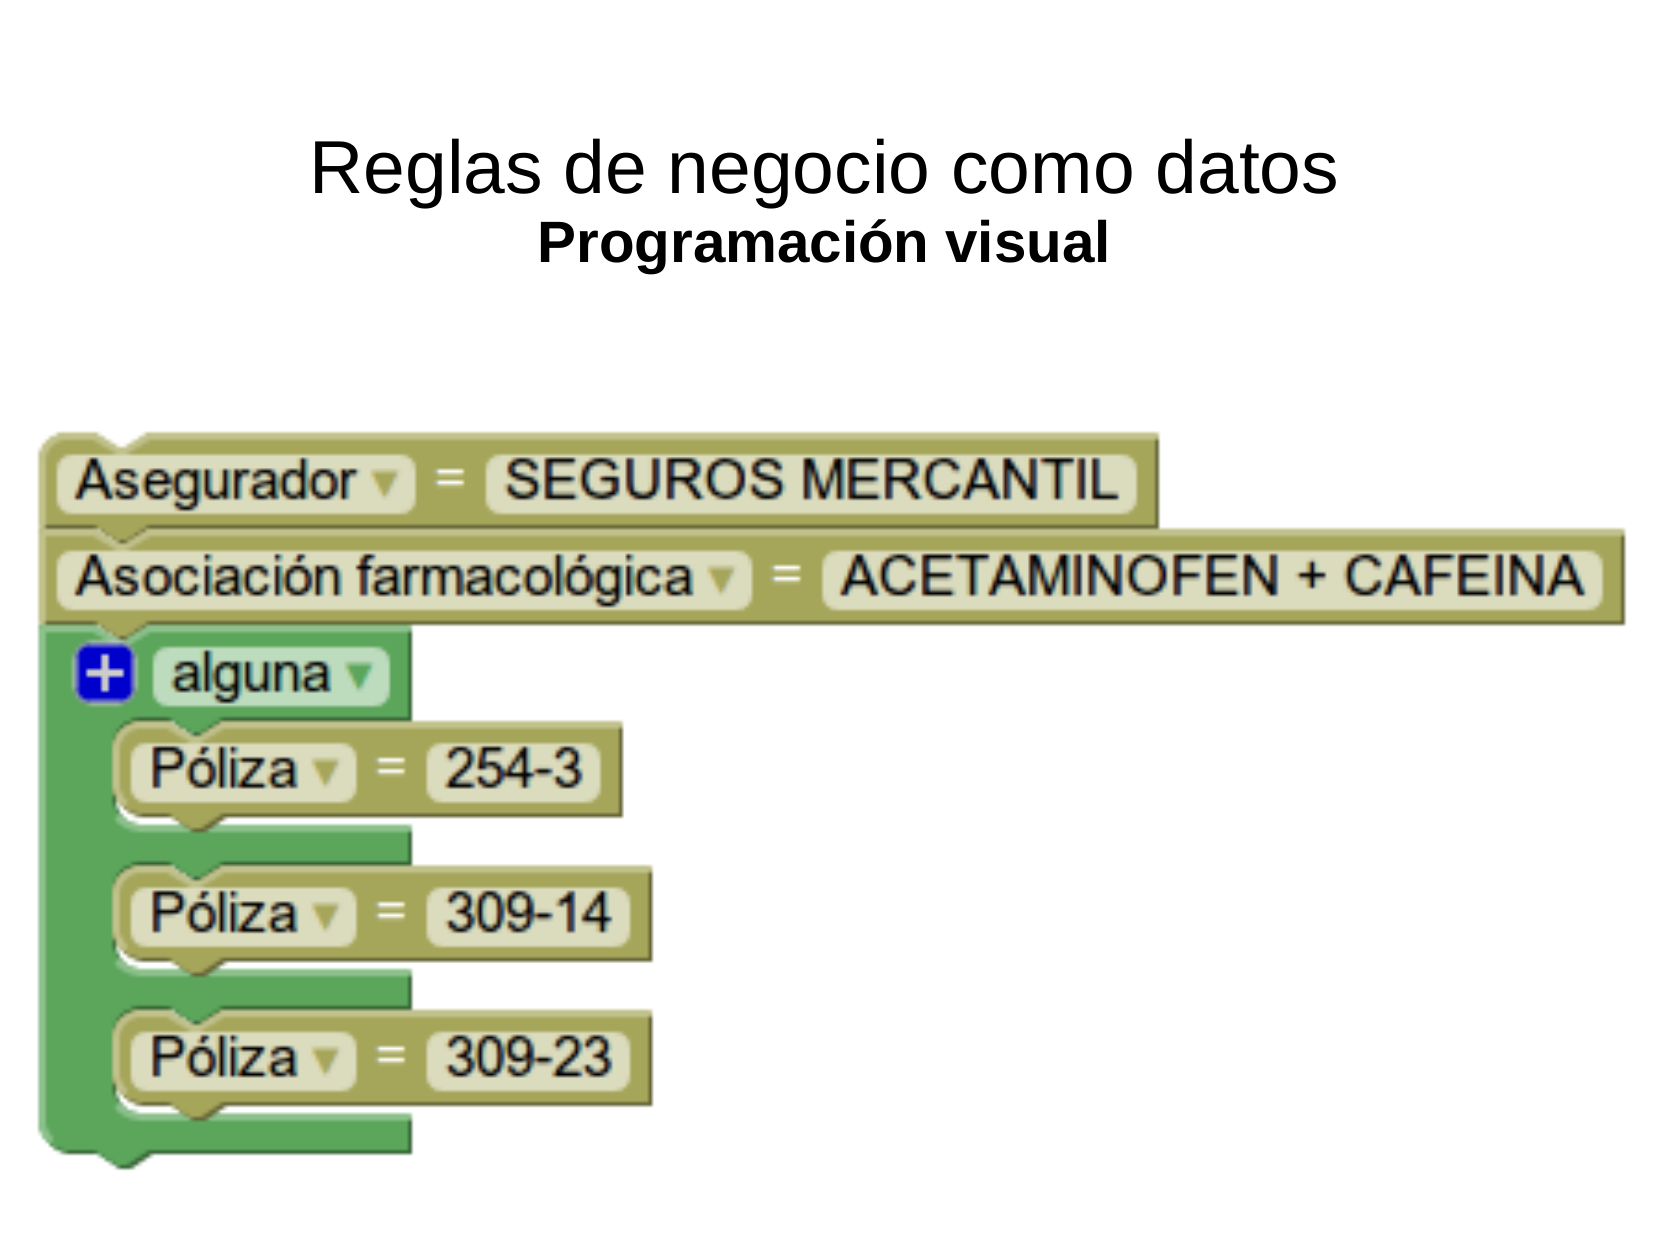

# Reglas de negocio como datos Programación visual